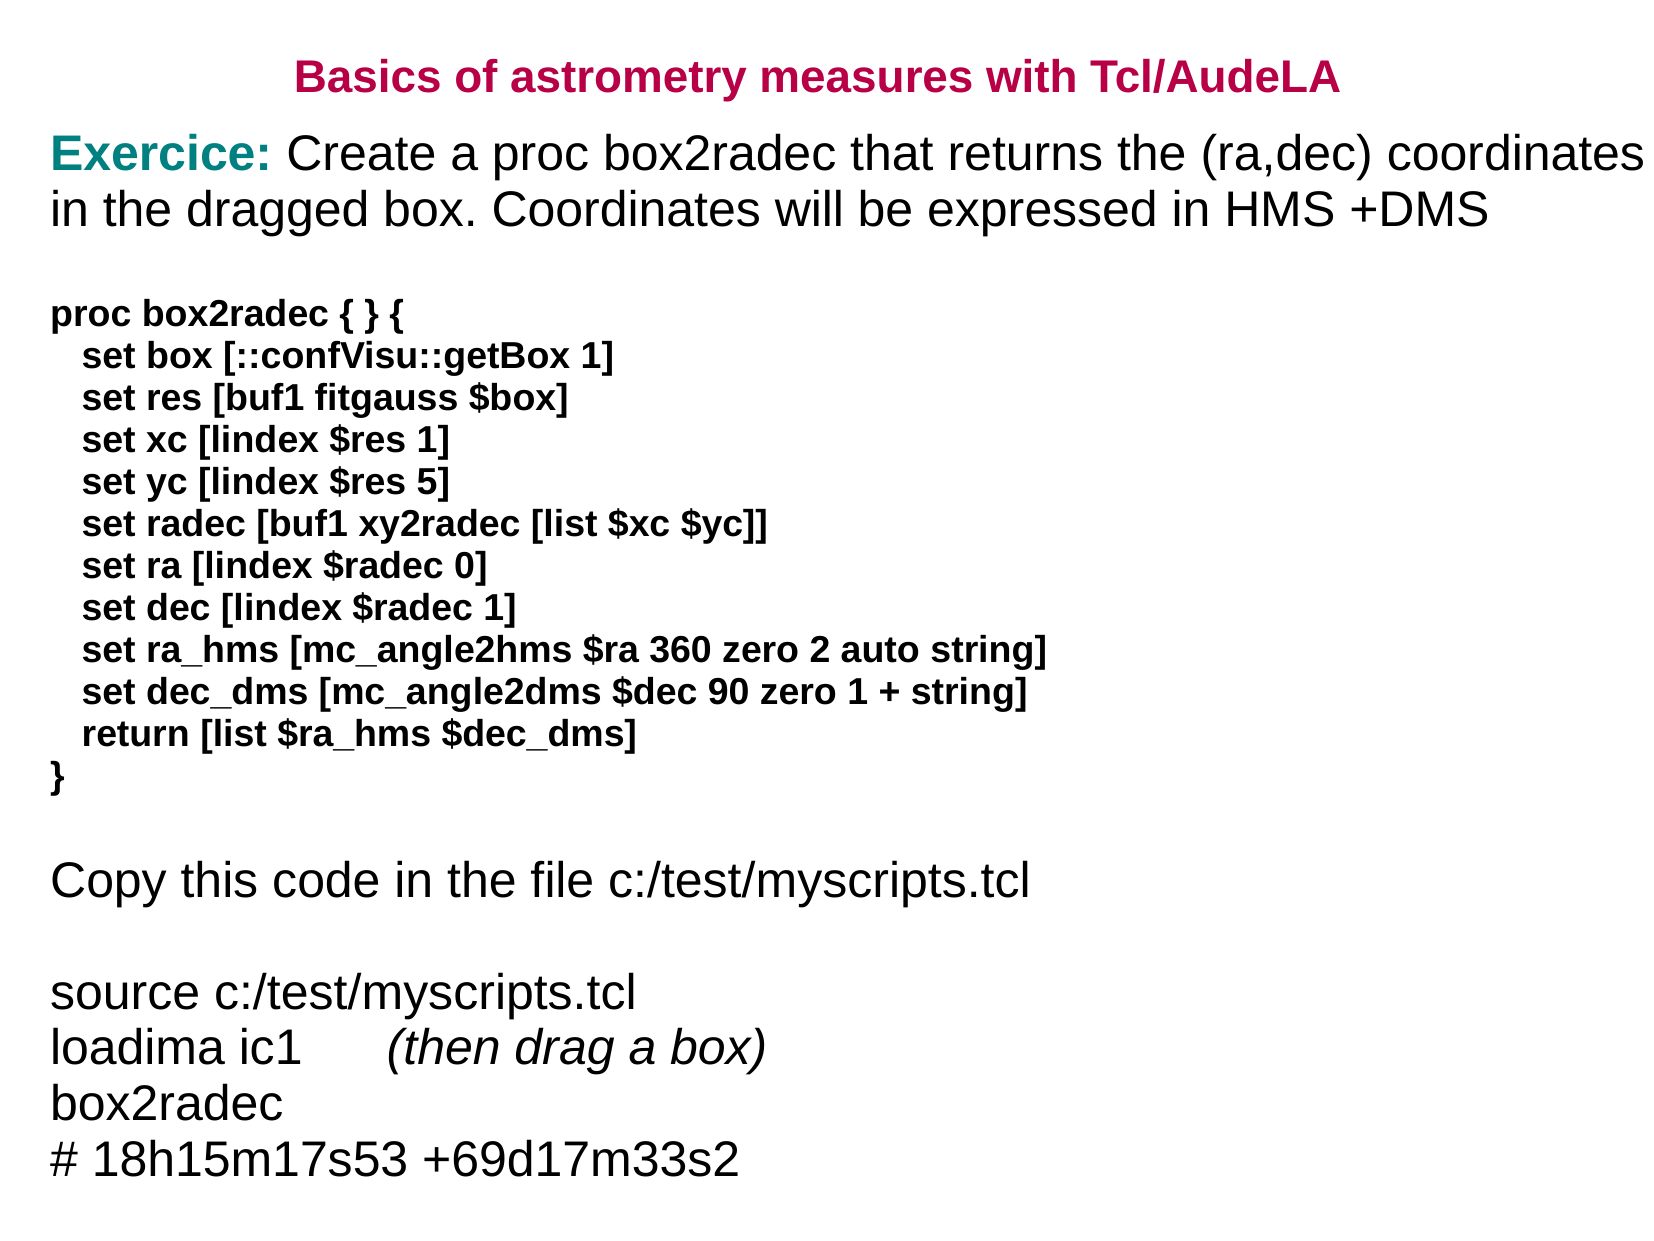

Basics of astrometry measures with Tcl/AudeLA
Exercice: Create a proc box2radec that returns the (ra,dec) coordinates
in the dragged box. Coordinates will be expressed in HMS +DMS
proc box2radec { } {
 set box [::confVisu::getBox 1]
 set res [buf1 fitgauss $box]
 set xc [lindex $res 1]
 set yc [lindex $res 5]
 set radec [buf1 xy2radec [list $xc $yc]]
 set ra [lindex $radec 0]
 set dec [lindex $radec 1]
 set ra_hms [mc_angle2hms $ra 360 zero 2 auto string]
 set dec_dms [mc_angle2dms $dec 90 zero 1 + string]
 return [list $ra_hms $dec_dms]
}
Copy this code in the file c:/test/myscripts.tcl
source c:/test/myscripts.tcl
loadima ic1 (then drag a box)
box2radec
# 18h15m17s53 +69d17m33s2